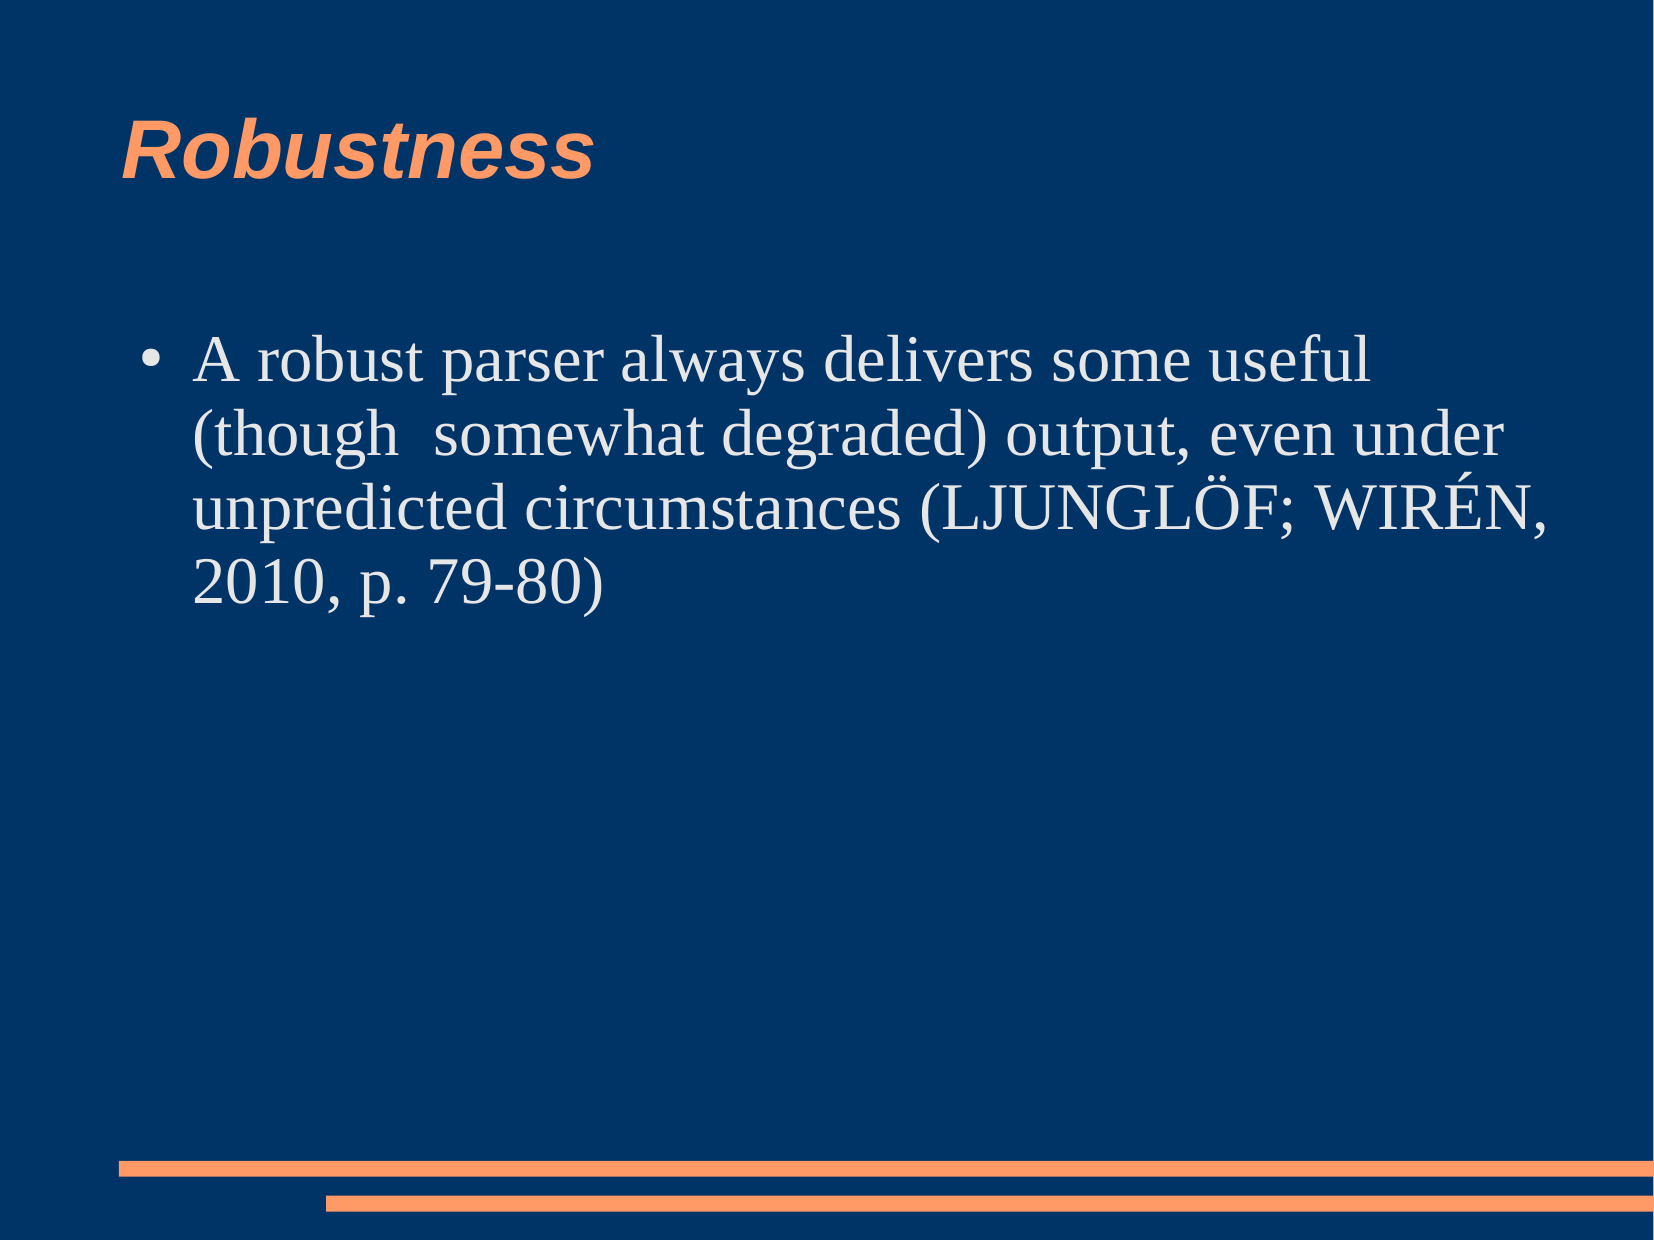

# Robustness
A robust parser always delivers some useful (though somewhat degraded) output, even under unpredicted circumstances (LJUNGLÖF; WIRÉN, 2010, p. 79-80)